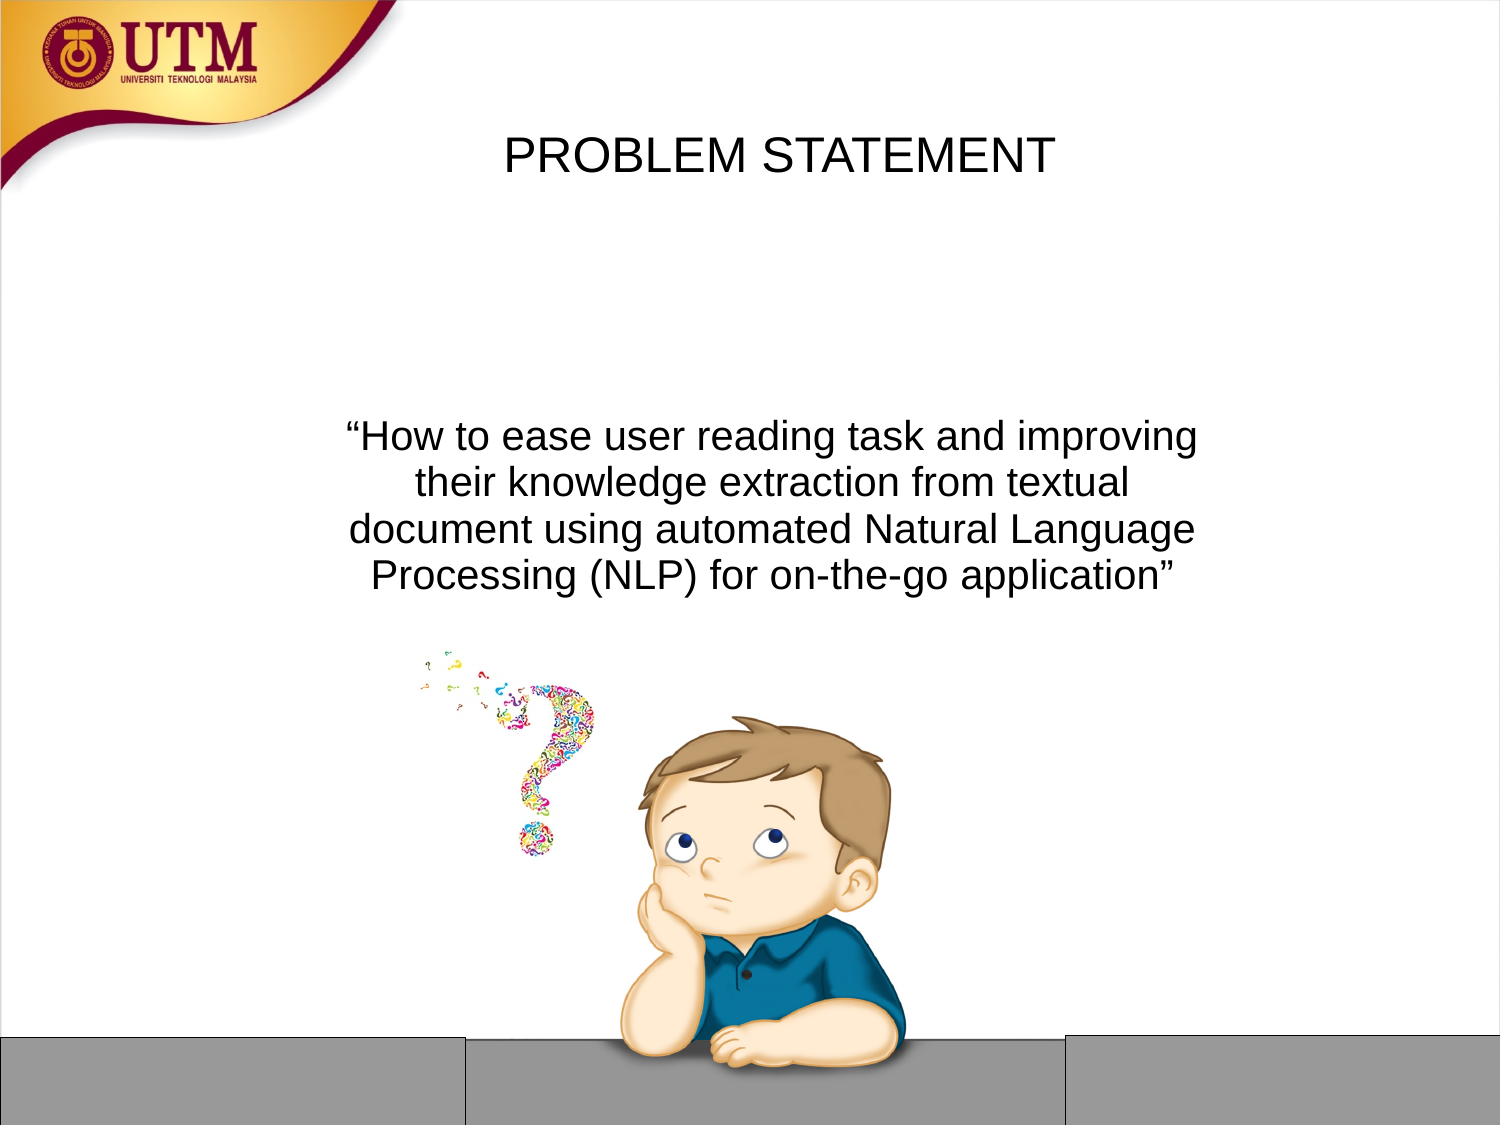

PROBLEM STATEMENT
“How to ease user reading task and improving their knowledge extraction from textual document using automated Natural Language Processing (NLP) for on-the-go application”
4